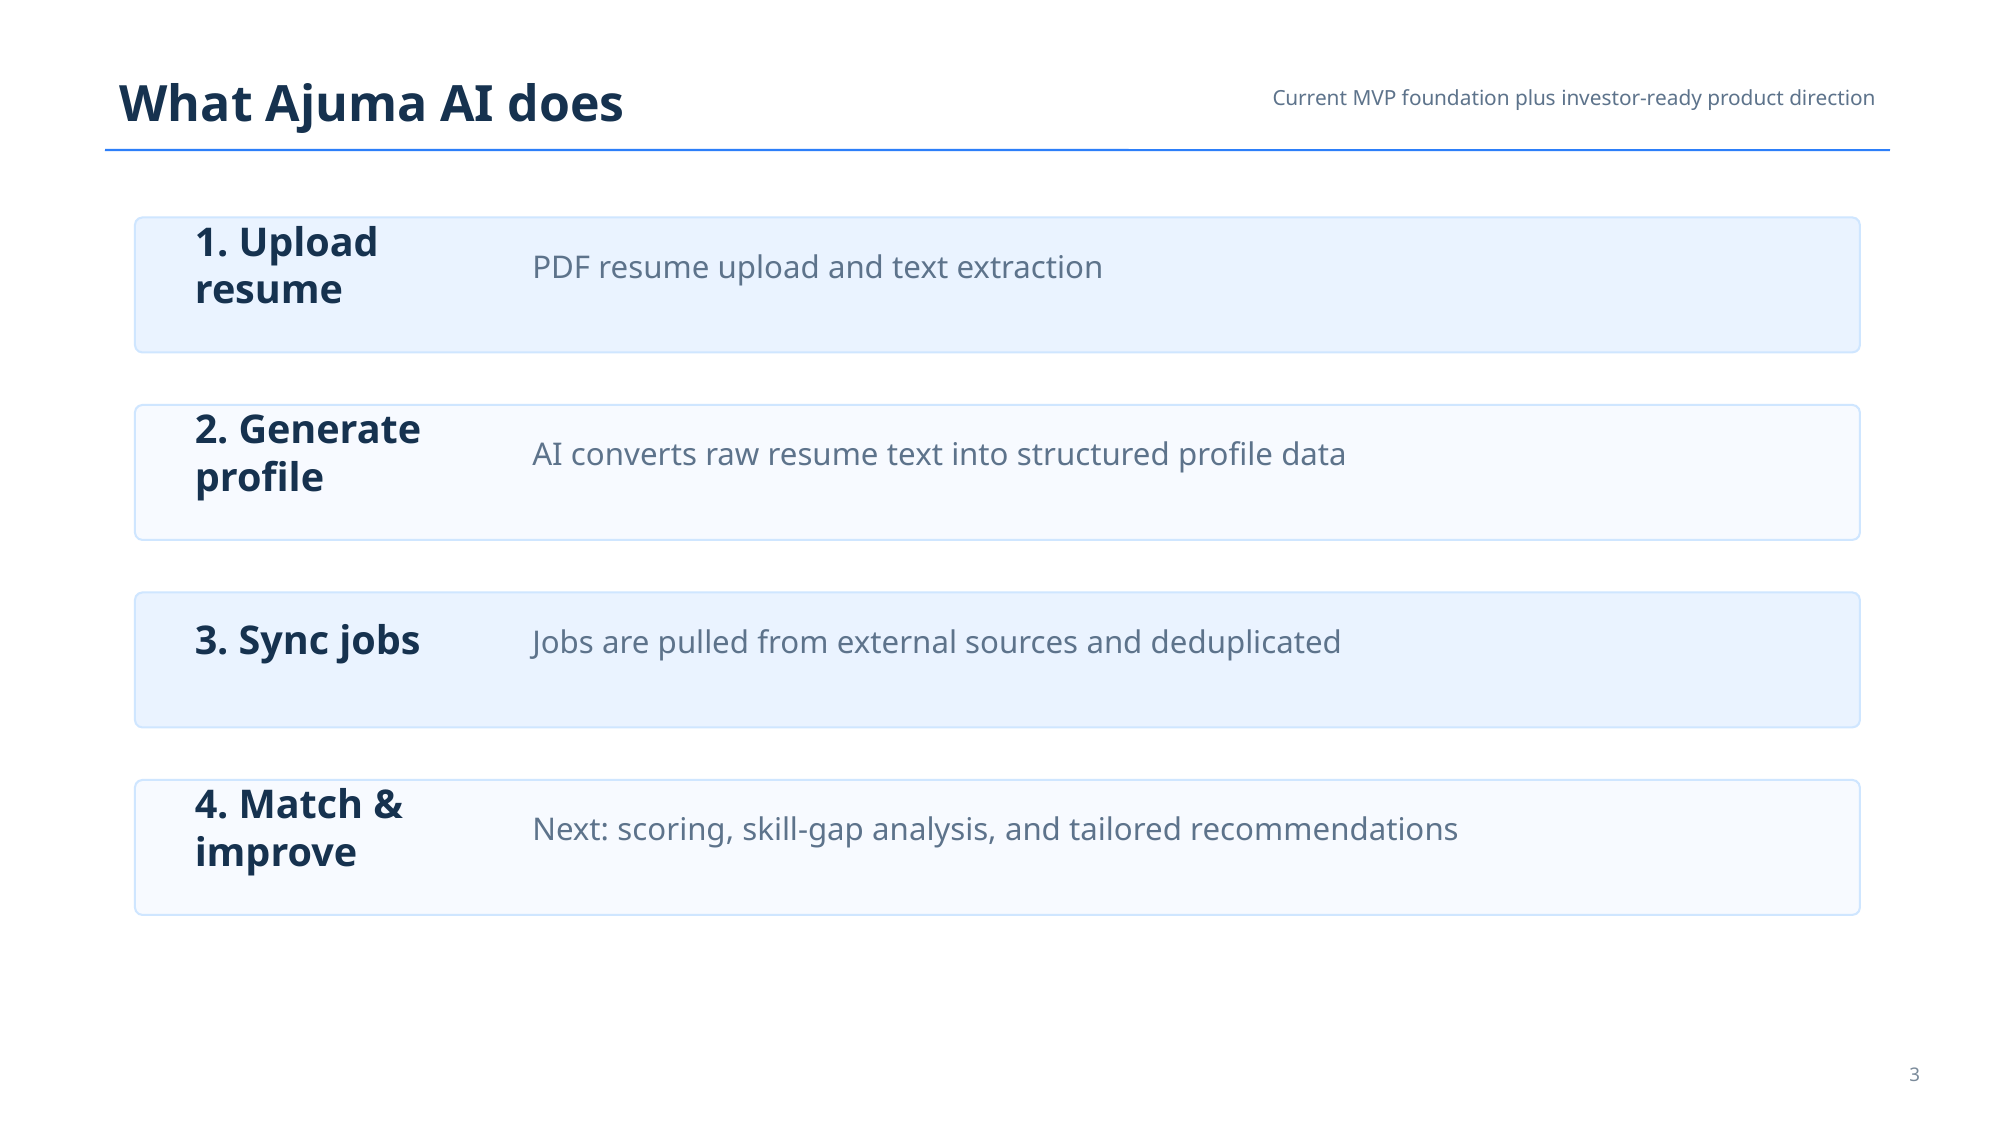

What Ajuma AI does
Current MVP foundation plus investor-ready product direction
1. Upload resume
PDF resume upload and text extraction
2. Generate profile
AI converts raw resume text into structured profile data
3. Sync jobs
Jobs are pulled from external sources and deduplicated
4. Match & improve
Next: scoring, skill-gap analysis, and tailored recommendations
3